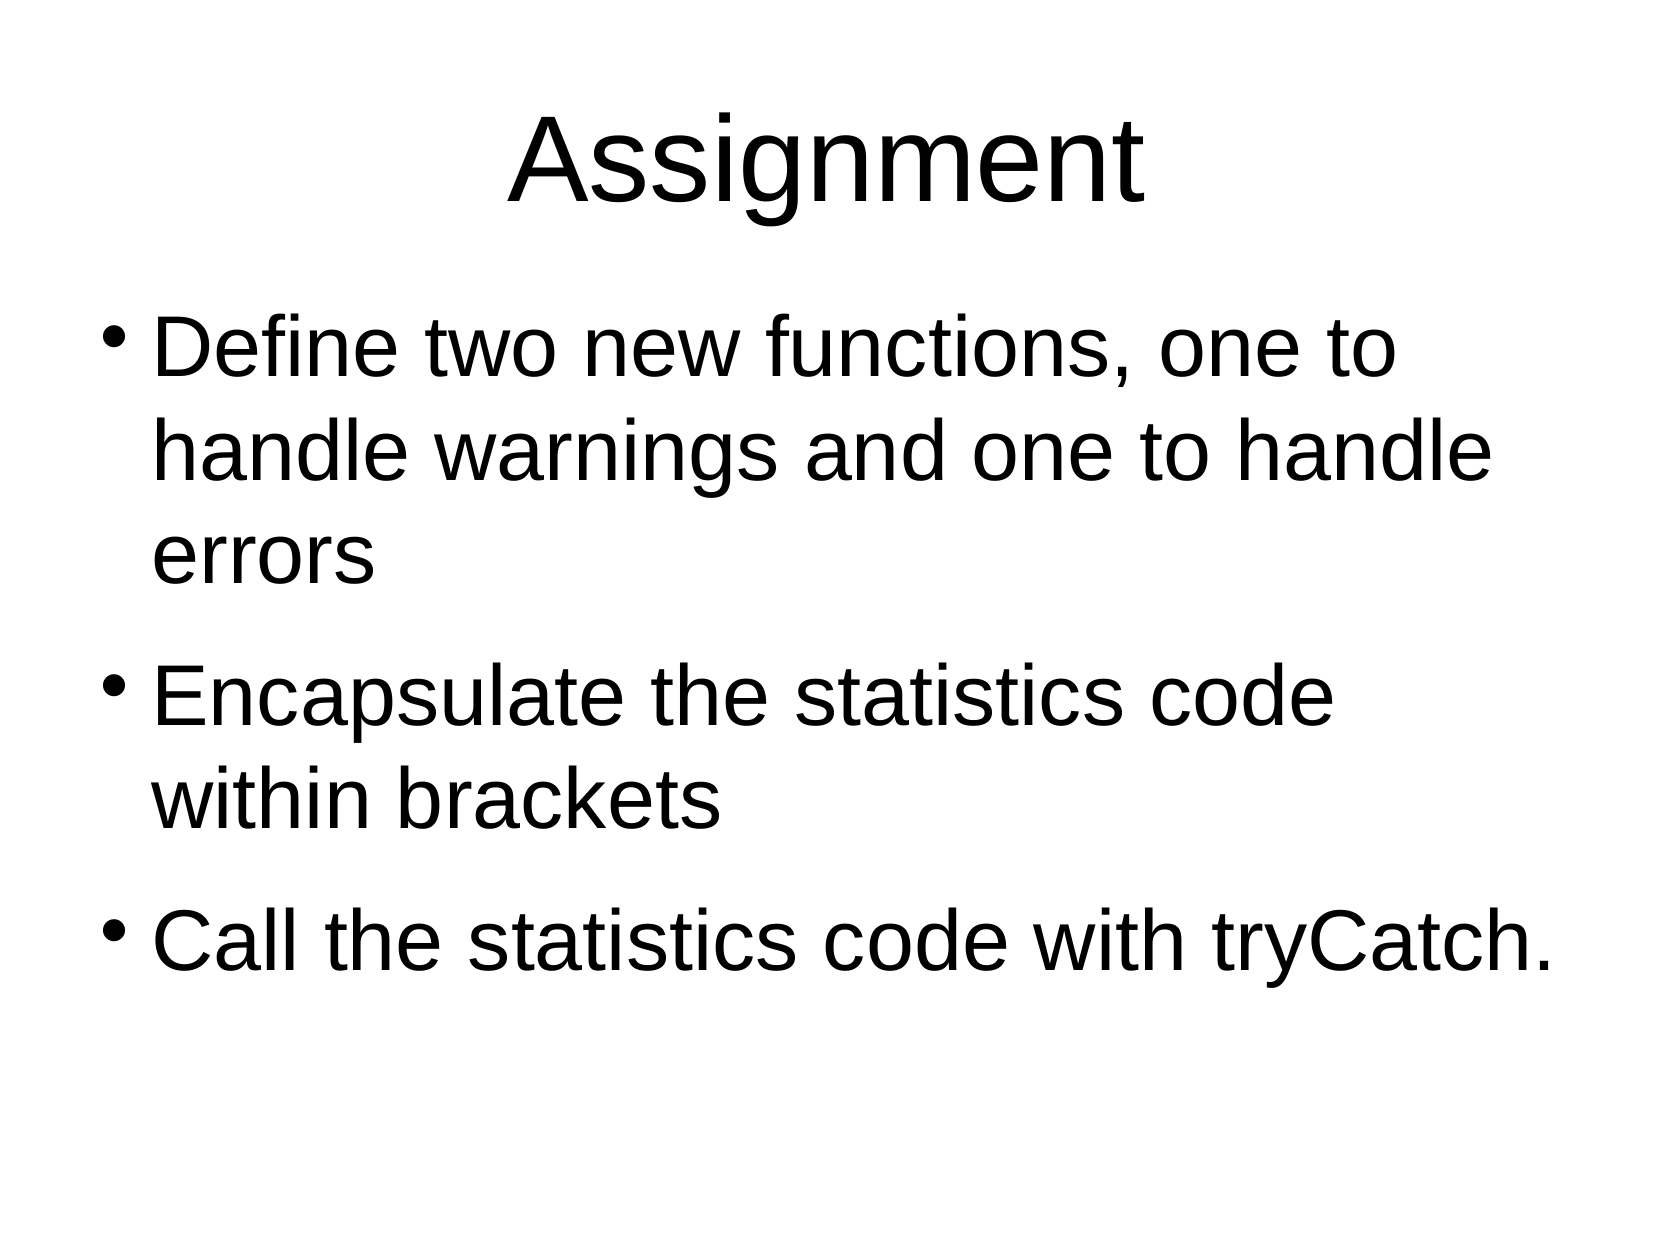

Assignment
Define two new functions, one to handle warnings and one to handle errors
Encapsulate the statistics code within brackets
Call the statistics code with tryCatch.